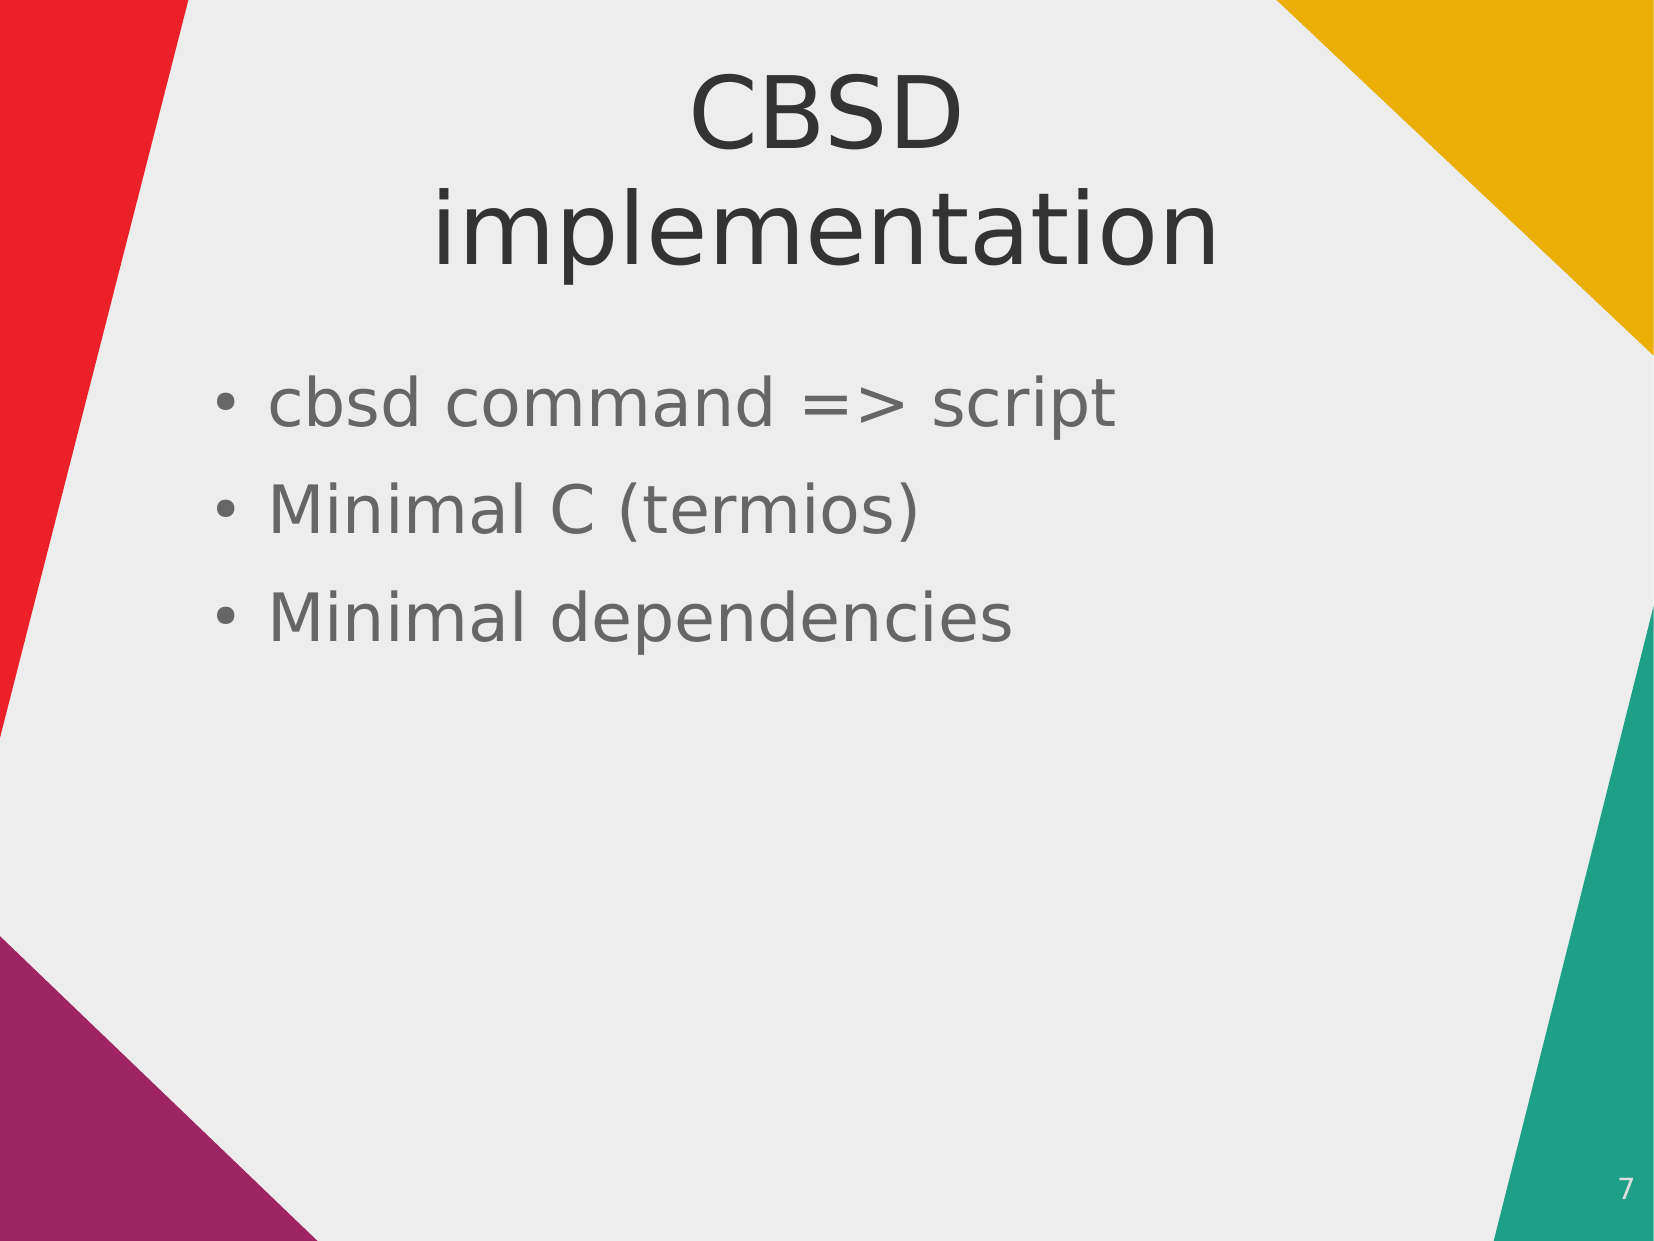

# CBSD implementation
cbsd command => script
Minimal C (termios)
Minimal dependencies
7